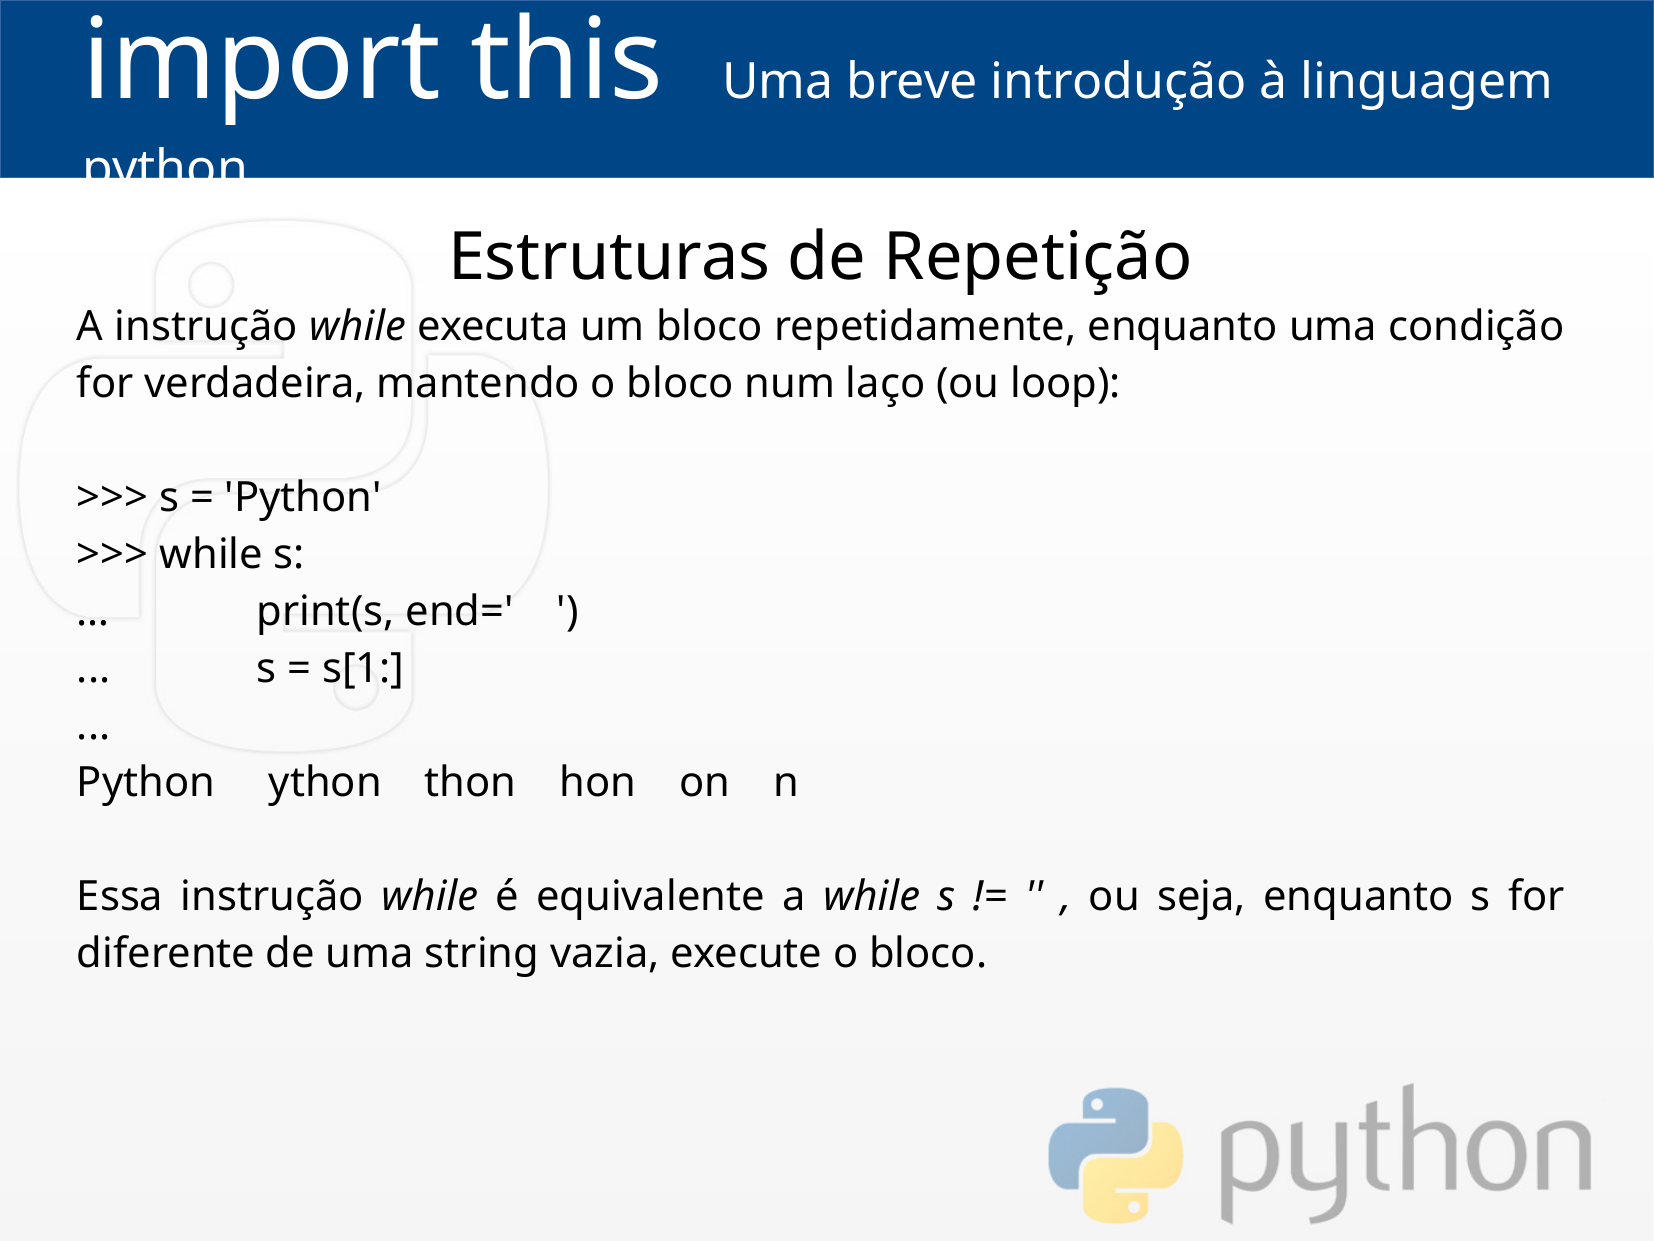

import this Uma breve introdução à linguagem python
Estruturas de Repetição
# A instrução while executa um bloco repetidamente, enquanto uma condição for verdadeira, mantendo o bloco num laço (ou loop):
>>> s = 'Python'
>>> while s:
…		 print(s, end=' ')
... 		 s = s[1:]
...
Python ython thon hon on n
Essa instrução while é equivalente a while s != '' , ou seja, enquanto s for diferente de uma string vazia, execute o bloco.